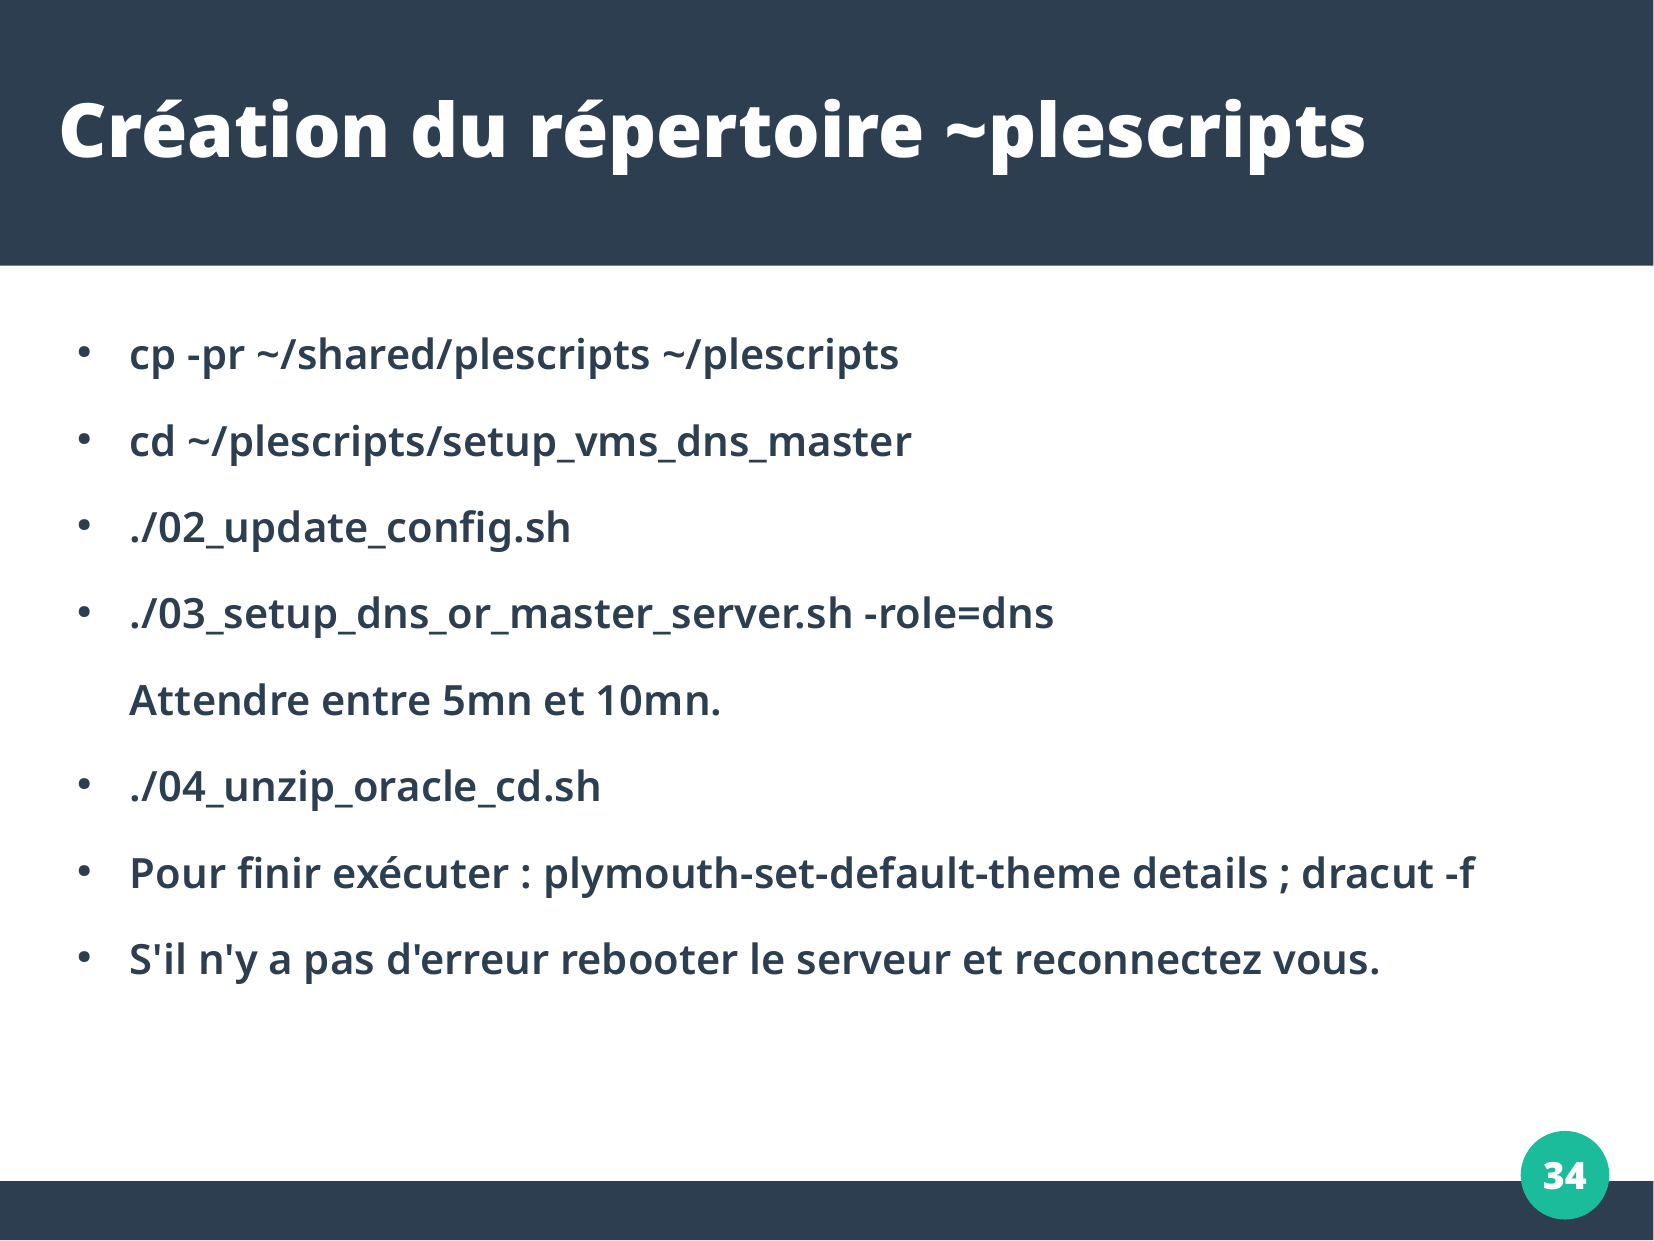

# Création du répertoire ~plescripts
cp -pr ~/shared/plescripts ~/plescripts
cd ~/plescripts/setup_vms_dns_master
./02_update_config.sh
./03_setup_dns_or_master_server.sh -role=dns
Attendre entre 5mn et 10mn.
./04_unzip_oracle_cd.sh
Pour finir exécuter : plymouth-set-default-theme details ; dracut -f
S'il n'y a pas d'erreur rebooter le serveur et reconnectez vous.
34